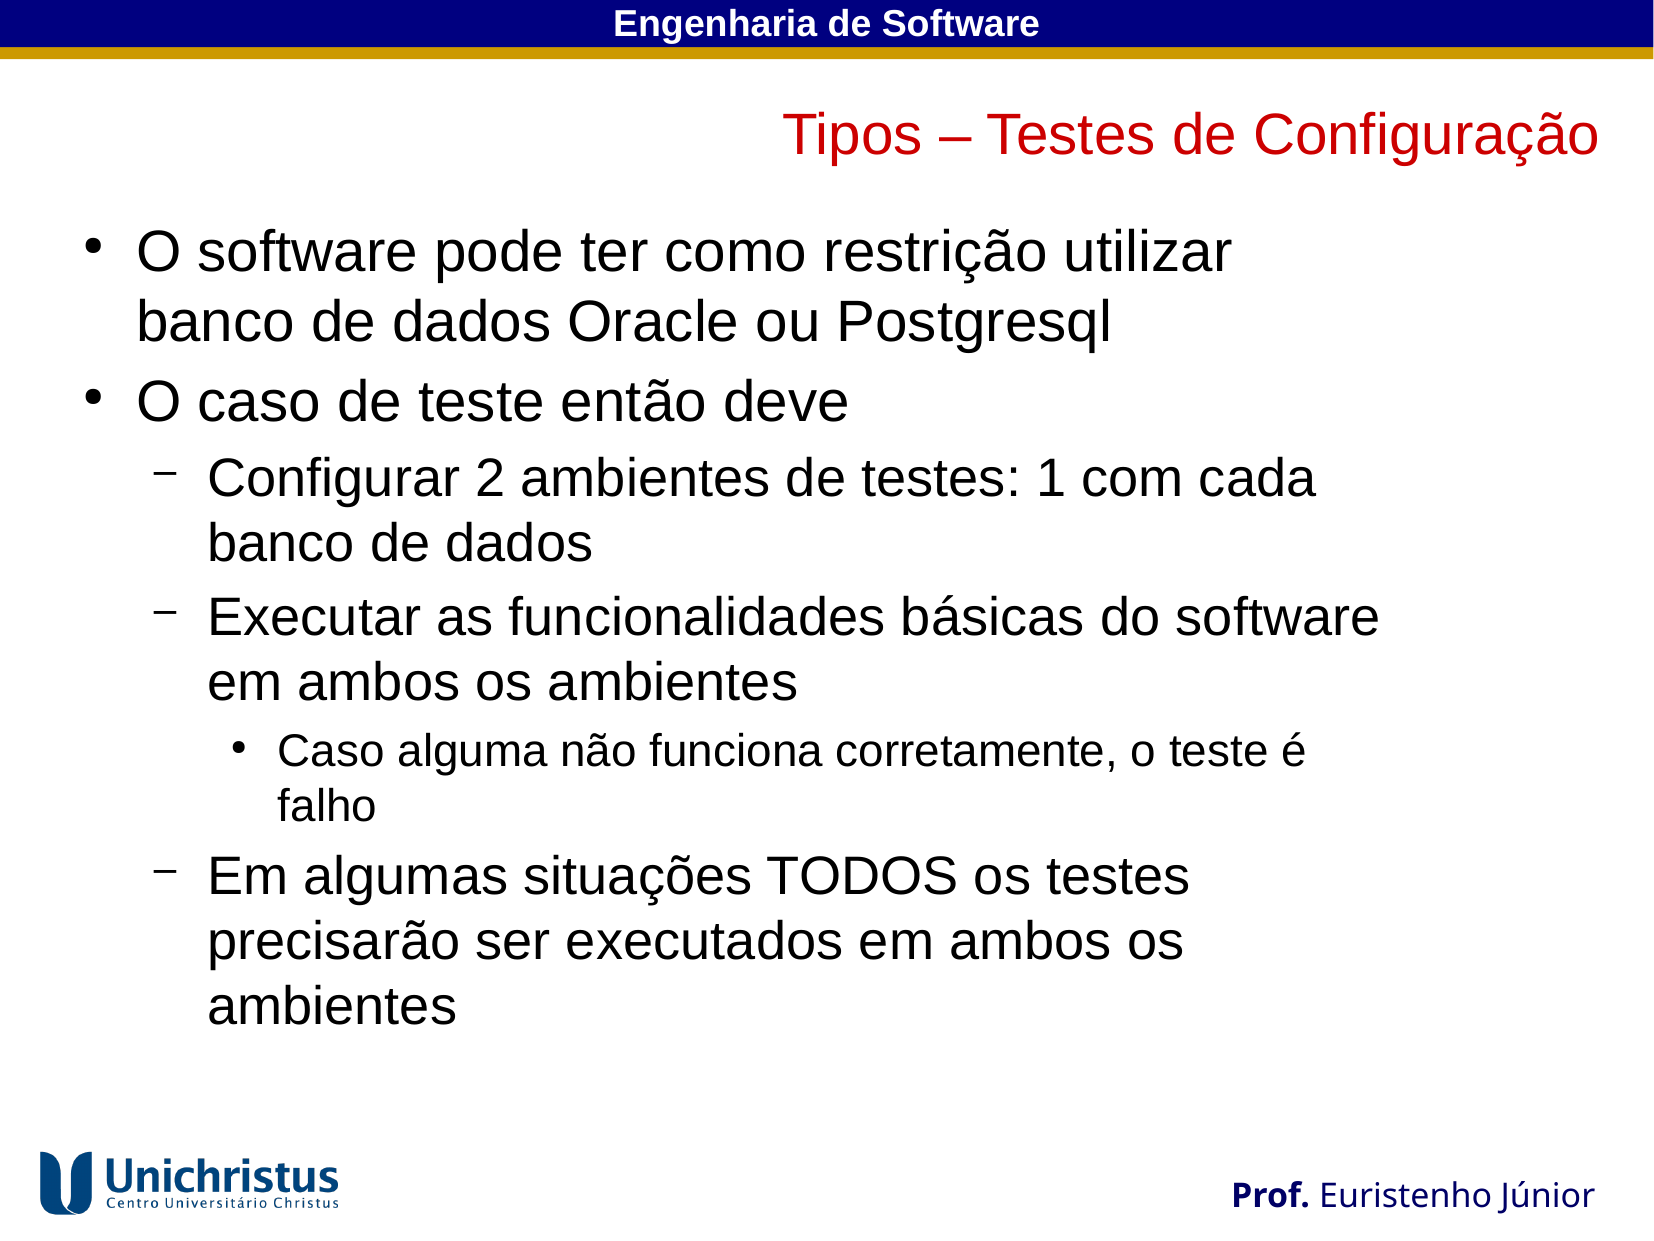

Engenharia de Software
Tipos – Testes de Configuração
# O software pode ter como restrição utilizar banco de dados Oracle ou Postgresql
O caso de teste então deve
Configurar 2 ambientes de testes: 1 com cada banco de dados
Executar as funcionalidades básicas do software em ambos os ambientes
Caso alguma não funciona corretamente, o teste é falho
Em algumas situações TODOS os testes precisarão ser executados em ambos os ambientes
Prof. Euristenho Júnior